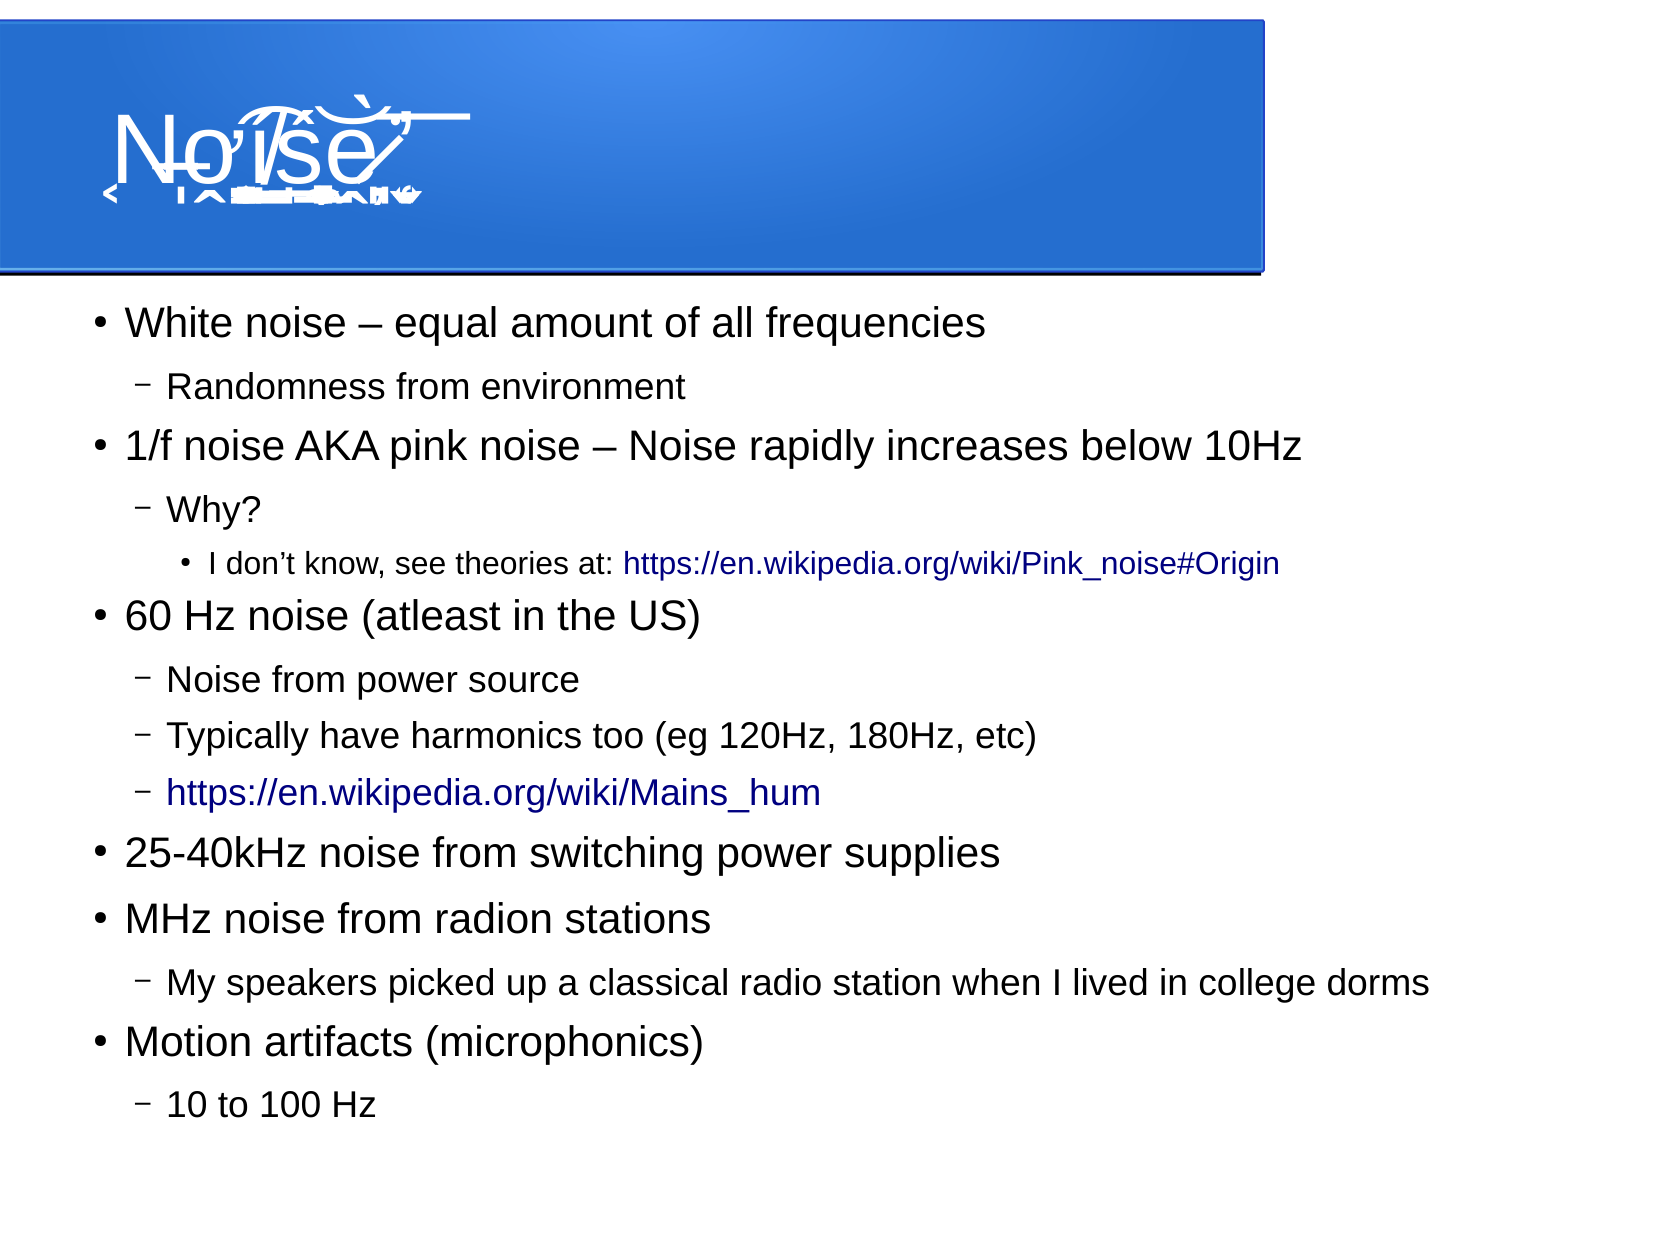

# ͔N̵̶̩ơ̭̮͎̠̯̩̳͈͡í̸̠̺ś̲̻̼̬̟̦̲̹͝ḙ̷͈̦̀͘ ͍̜̬̕͞
White noise – equal amount of all frequencies
Randomness from environment
1/f noise AKA pink noise – Noise rapidly increases below 10Hz
Why?
I don’t know, see theories at: https://en.wikipedia.org/wiki/Pink_noise#Origin
60 Hz noise (atleast in the US)
Noise from power source
Typically have harmonics too (eg 120Hz, 180Hz, etc)
https://en.wikipedia.org/wiki/Mains_hum
25-40kHz noise from switching power supplies
MHz noise from radion stations
My speakers picked up a classical radio station when I lived in college dorms
Motion artifacts (microphonics)
10 to 100 Hz